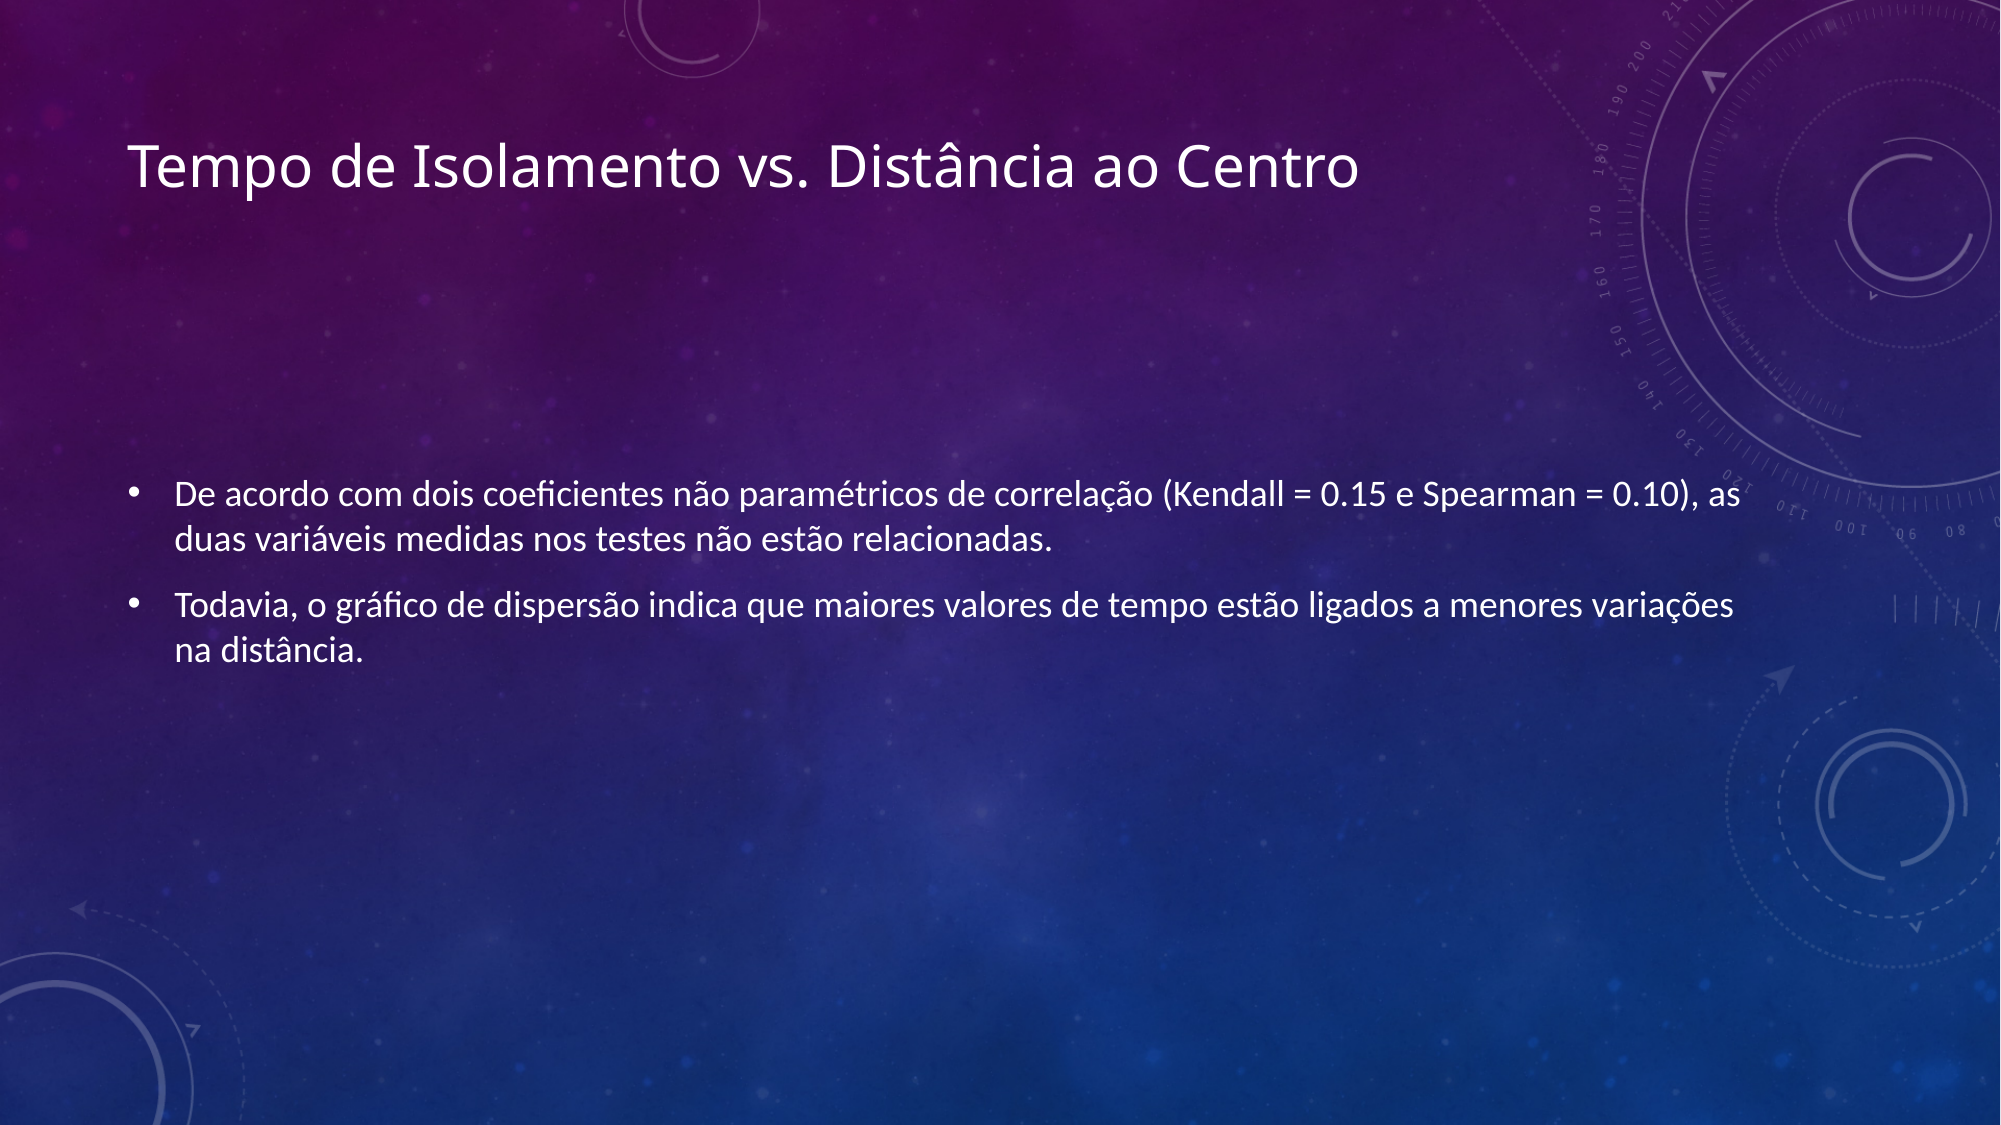

Tempo de Isolamento vs. Distância ao Centro
# De acordo com dois coeficientes não paramétricos de correlação (Kendall = 0.15 e Spearman = 0.10), as duas variáveis medidas nos testes não estão relacionadas.
Todavia, o gráfico de dispersão indica que maiores valores de tempo estão ligados a menores variações na distância.